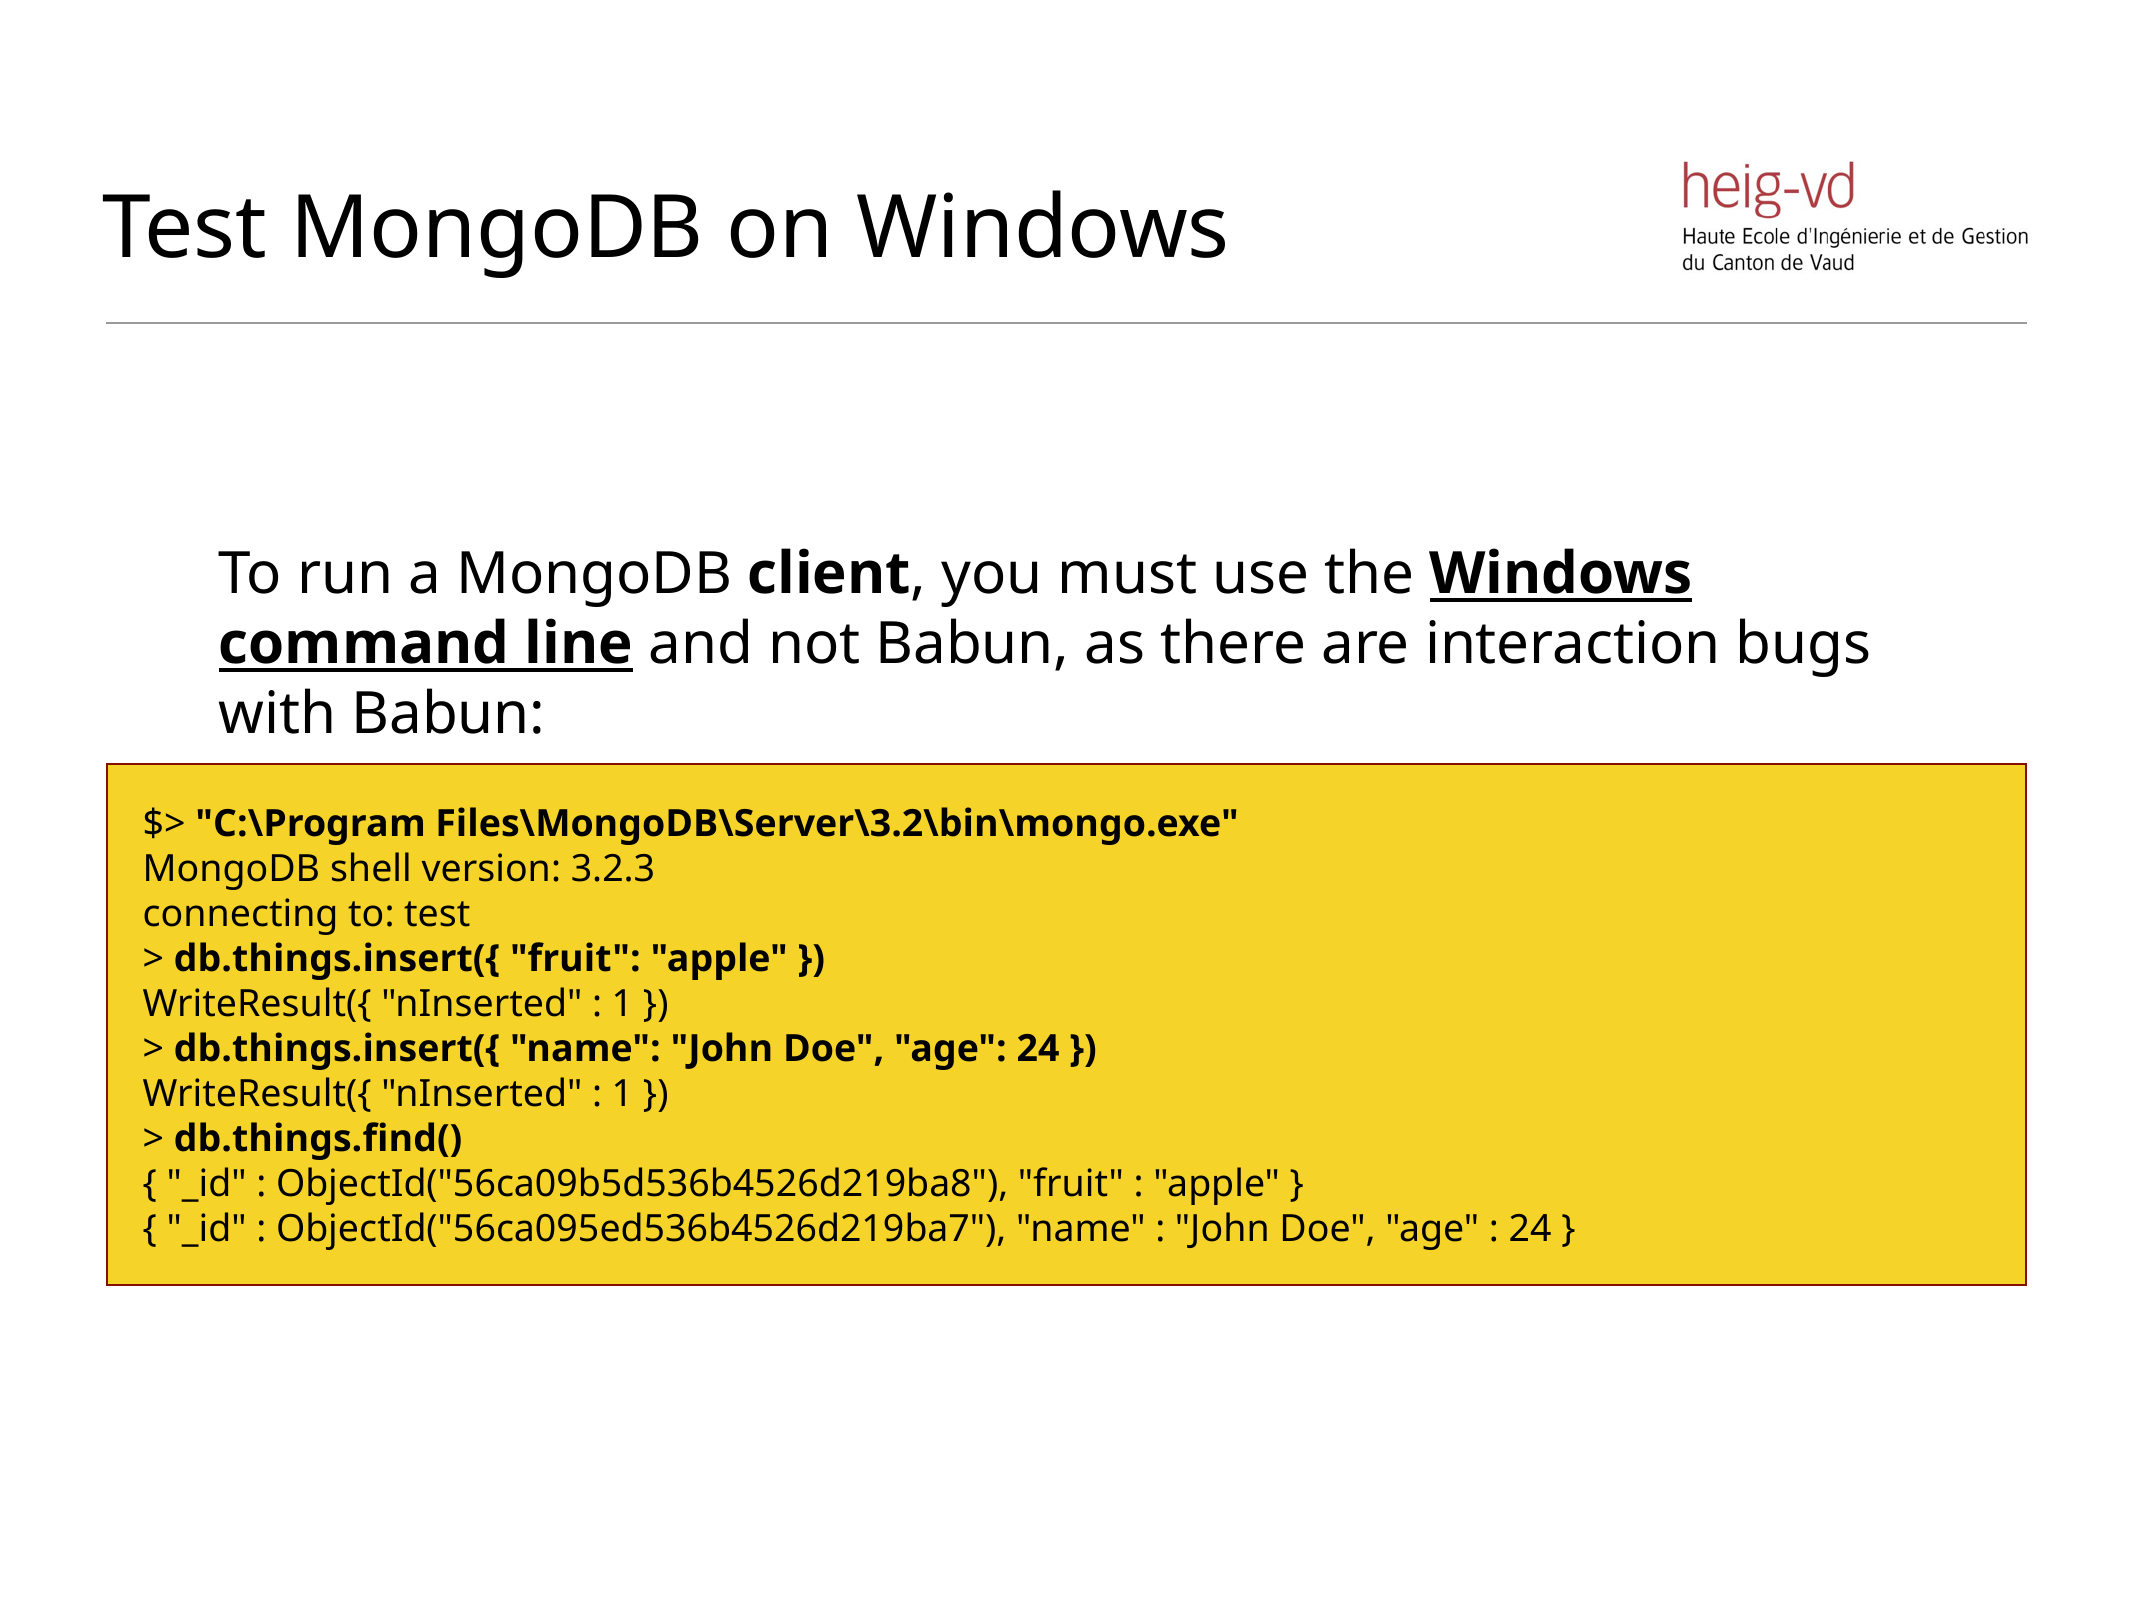

# Test MongoDB on Windows
To run a MongoDB client, you must use the Windows command line and not Babun, as there are interaction bugs with Babun:
$> "C:\Program Files\MongoDB\Server\3.2\bin\mongo.exe"
MongoDB shell version: 3.2.3
connecting to: test
> db.things.insert({ "fruit": "apple" })
WriteResult({ "nInserted" : 1 })
> db.things.insert({ "name": "John Doe", "age": 24 })
WriteResult({ "nInserted" : 1 })
> db.things.find()
{ "_id" : ObjectId("56ca09b5d536b4526d219ba8"), "fruit" : "apple" }
{ "_id" : ObjectId("56ca095ed536b4526d219ba7"), "name" : "John Doe", "age" : 24 }